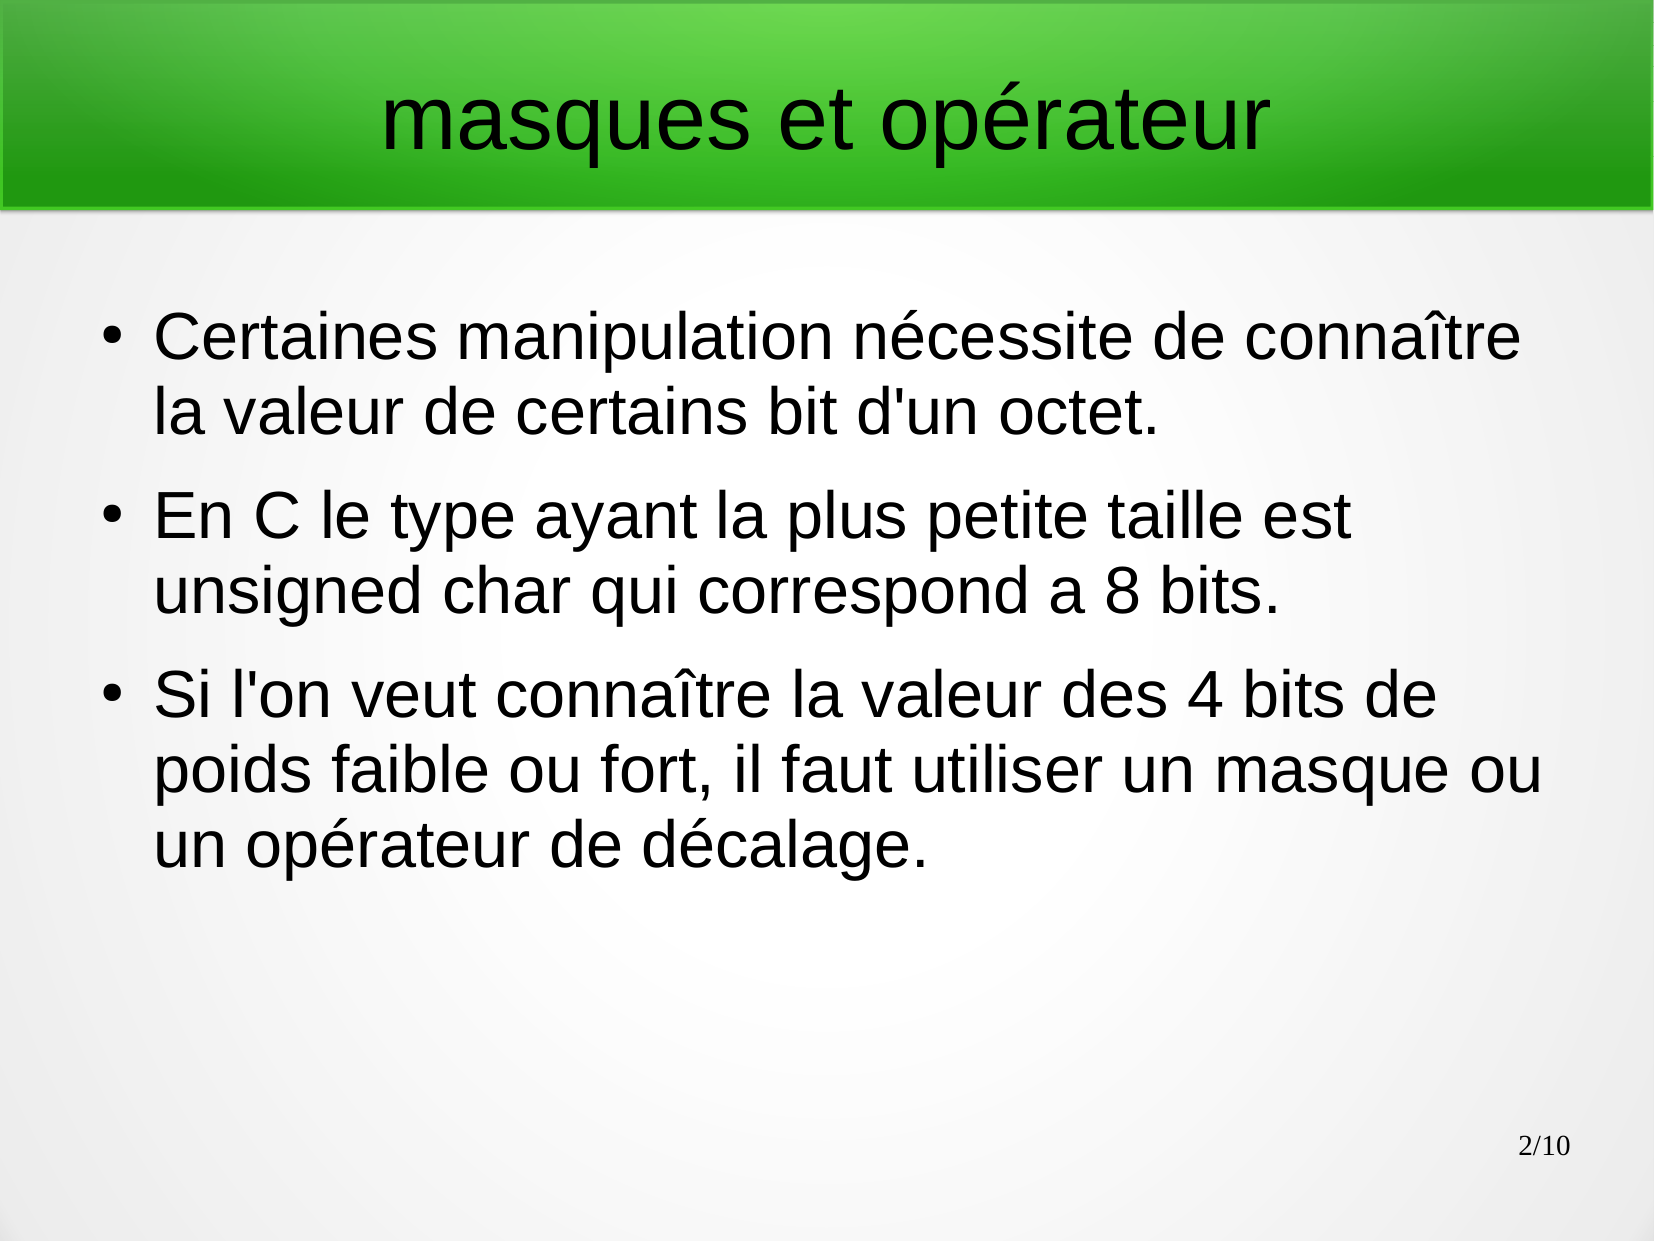

# masques et opérateur
Certaines manipulation nécessite de connaître la valeur de certains bit d'un octet.
En C le type ayant la plus petite taille est unsigned char qui correspond a 8 bits.
Si l'on veut connaître la valeur des 4 bits de poids faible ou fort, il faut utiliser un masque ou un opérateur de décalage.
2